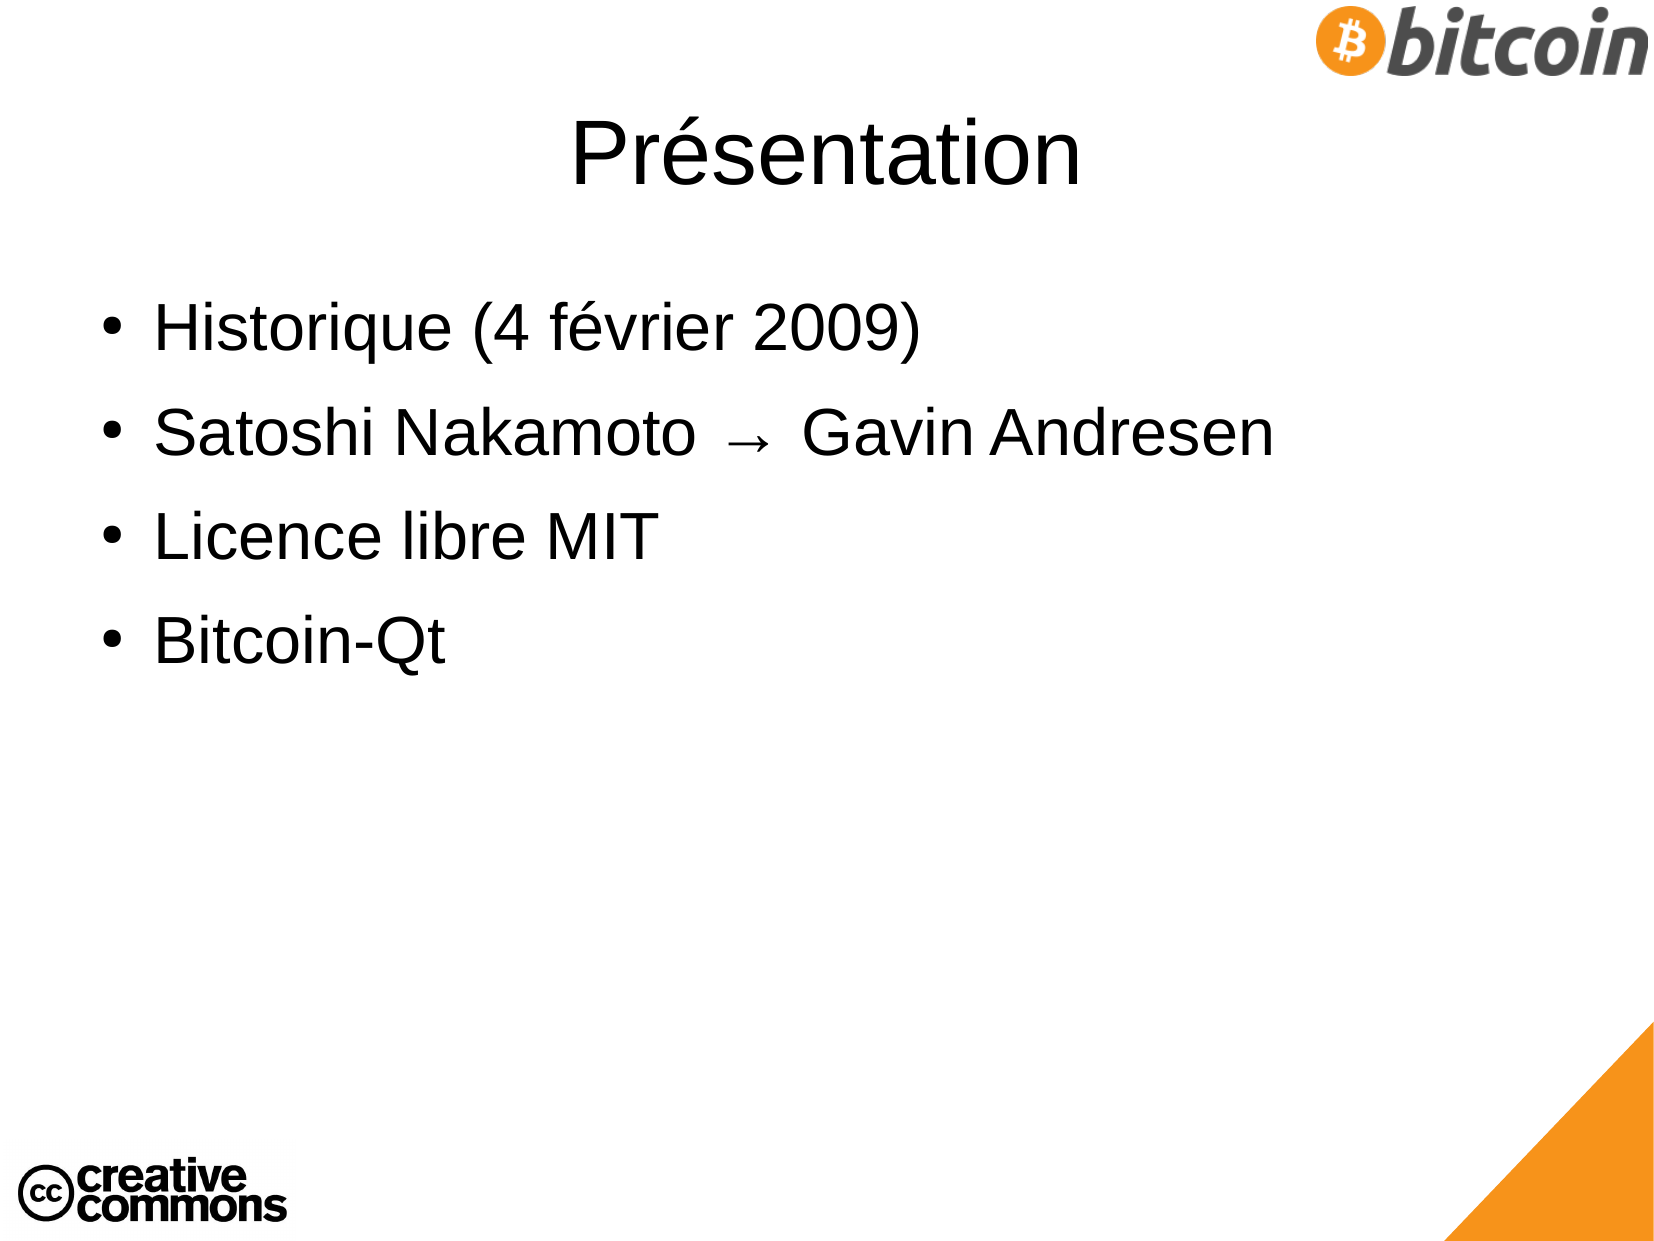

# Présentation
Historique (4 février 2009)
Satoshi Nakamoto → Gavin Andresen
Licence libre MIT
Bitcoin-Qt